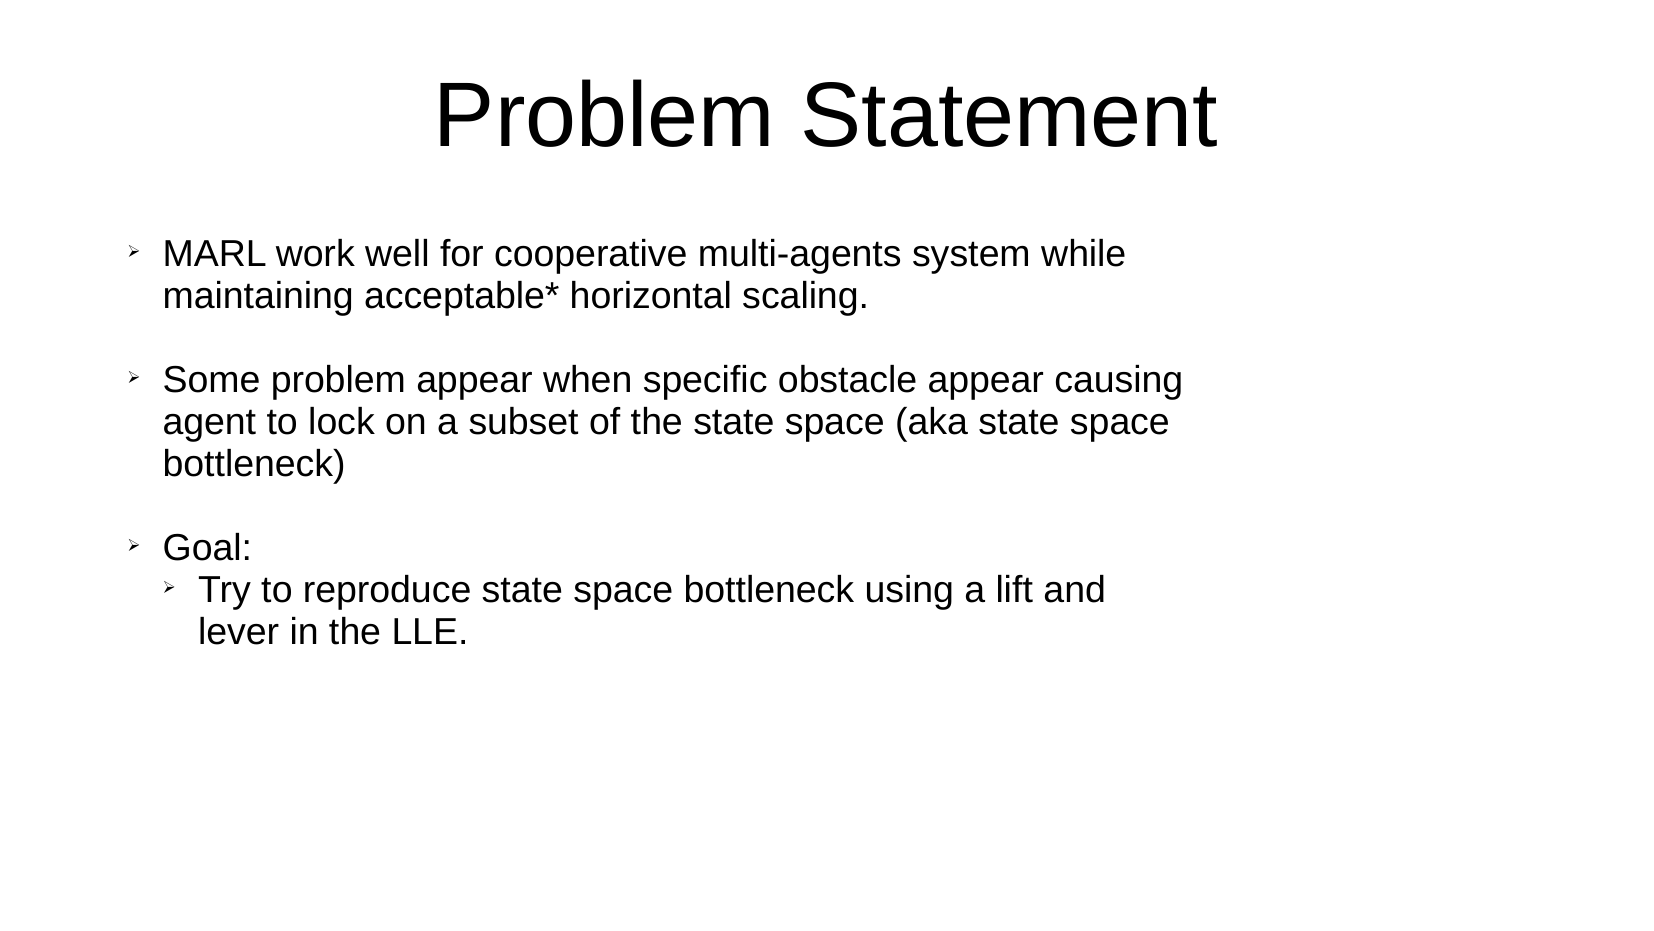

# Problem Statement
MARL work well for cooperative multi-agents system while maintaining acceptable* horizontal scaling.
Some problem appear when specific obstacle appear causing agent to lock on a subset of the state space (aka state space bottleneck)
Goal:
Try to reproduce state space bottleneck using a lift and lever in the LLE.